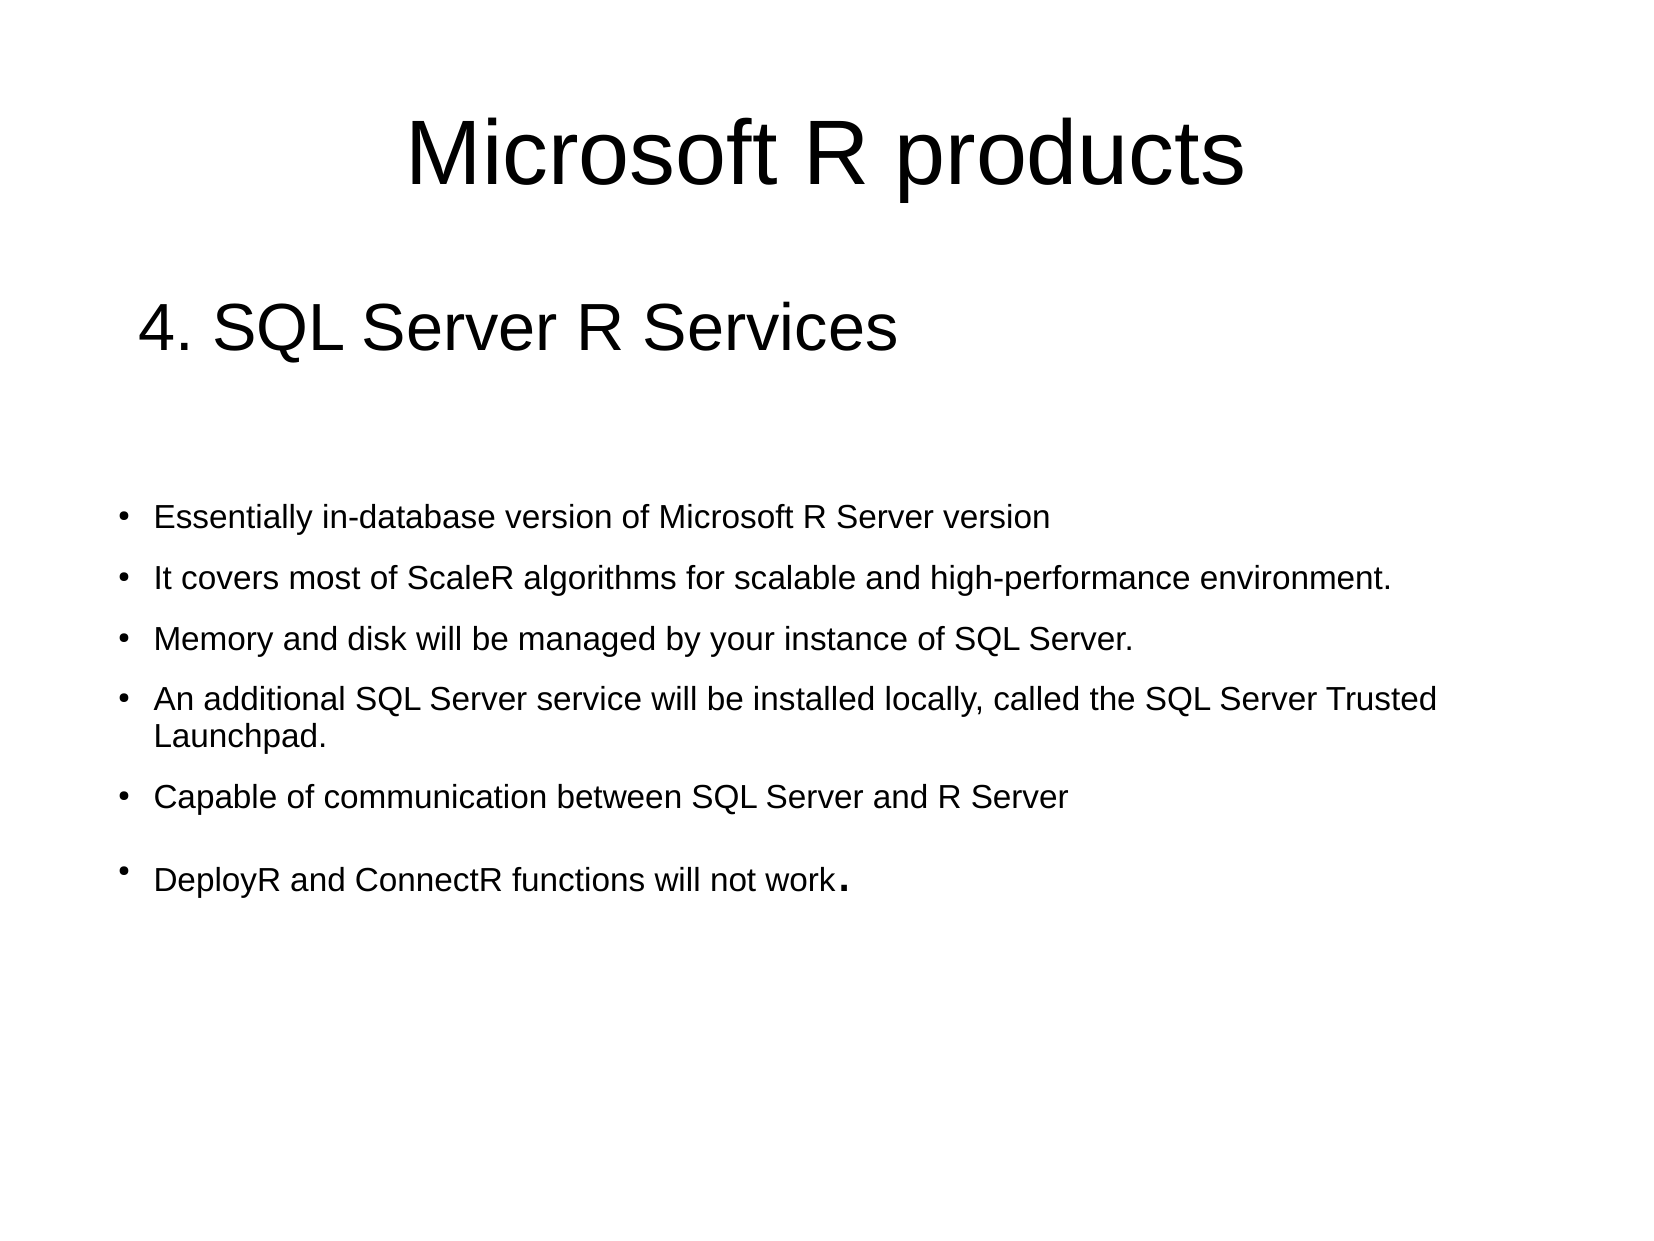

# Microsoft R products
4. SQL Server R Services
Essentially in-database version of Microsoft R Server version
It covers most of ScaleR algorithms for scalable and high-performance environment.
Memory and disk will be managed by your instance of SQL Server.
An additional SQL Server service will be installed locally, called the SQL Server Trusted Launchpad.
Capable of communication between SQL Server and R Server
DeployR and ConnectR functions will not work.